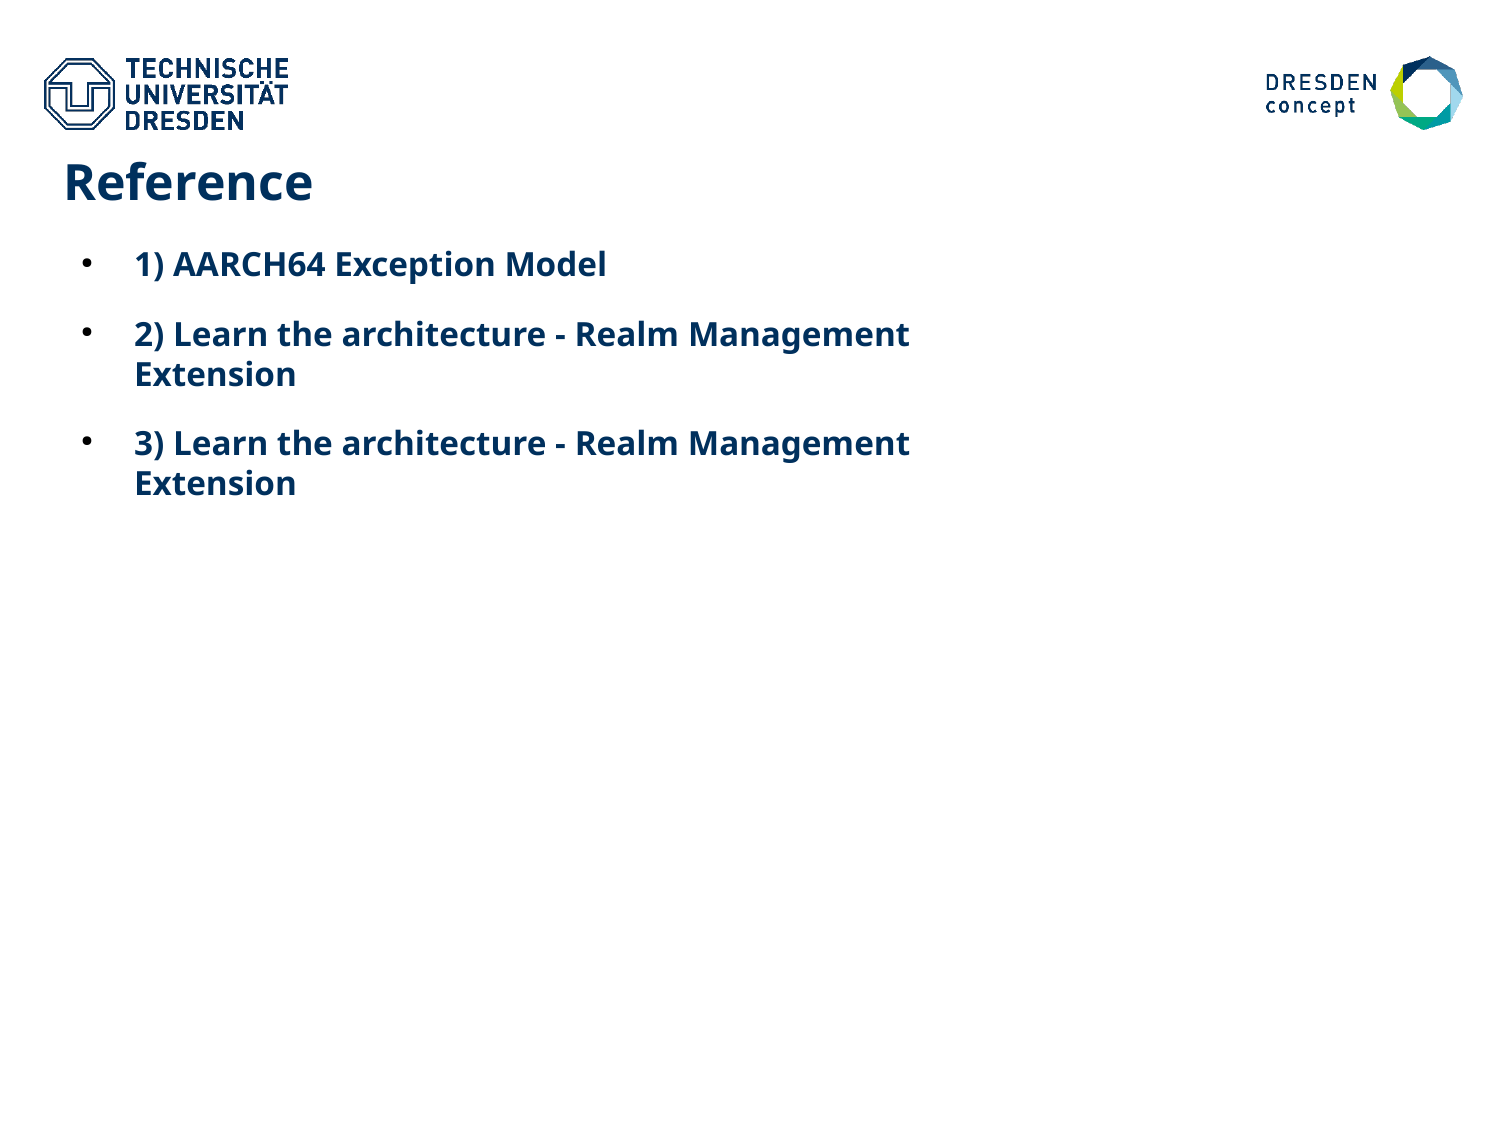

Reference
# 1) AARCH64 Exception Model
2) Learn the architecture - Realm Management Extension
3) Learn the architecture - Realm Management Extension